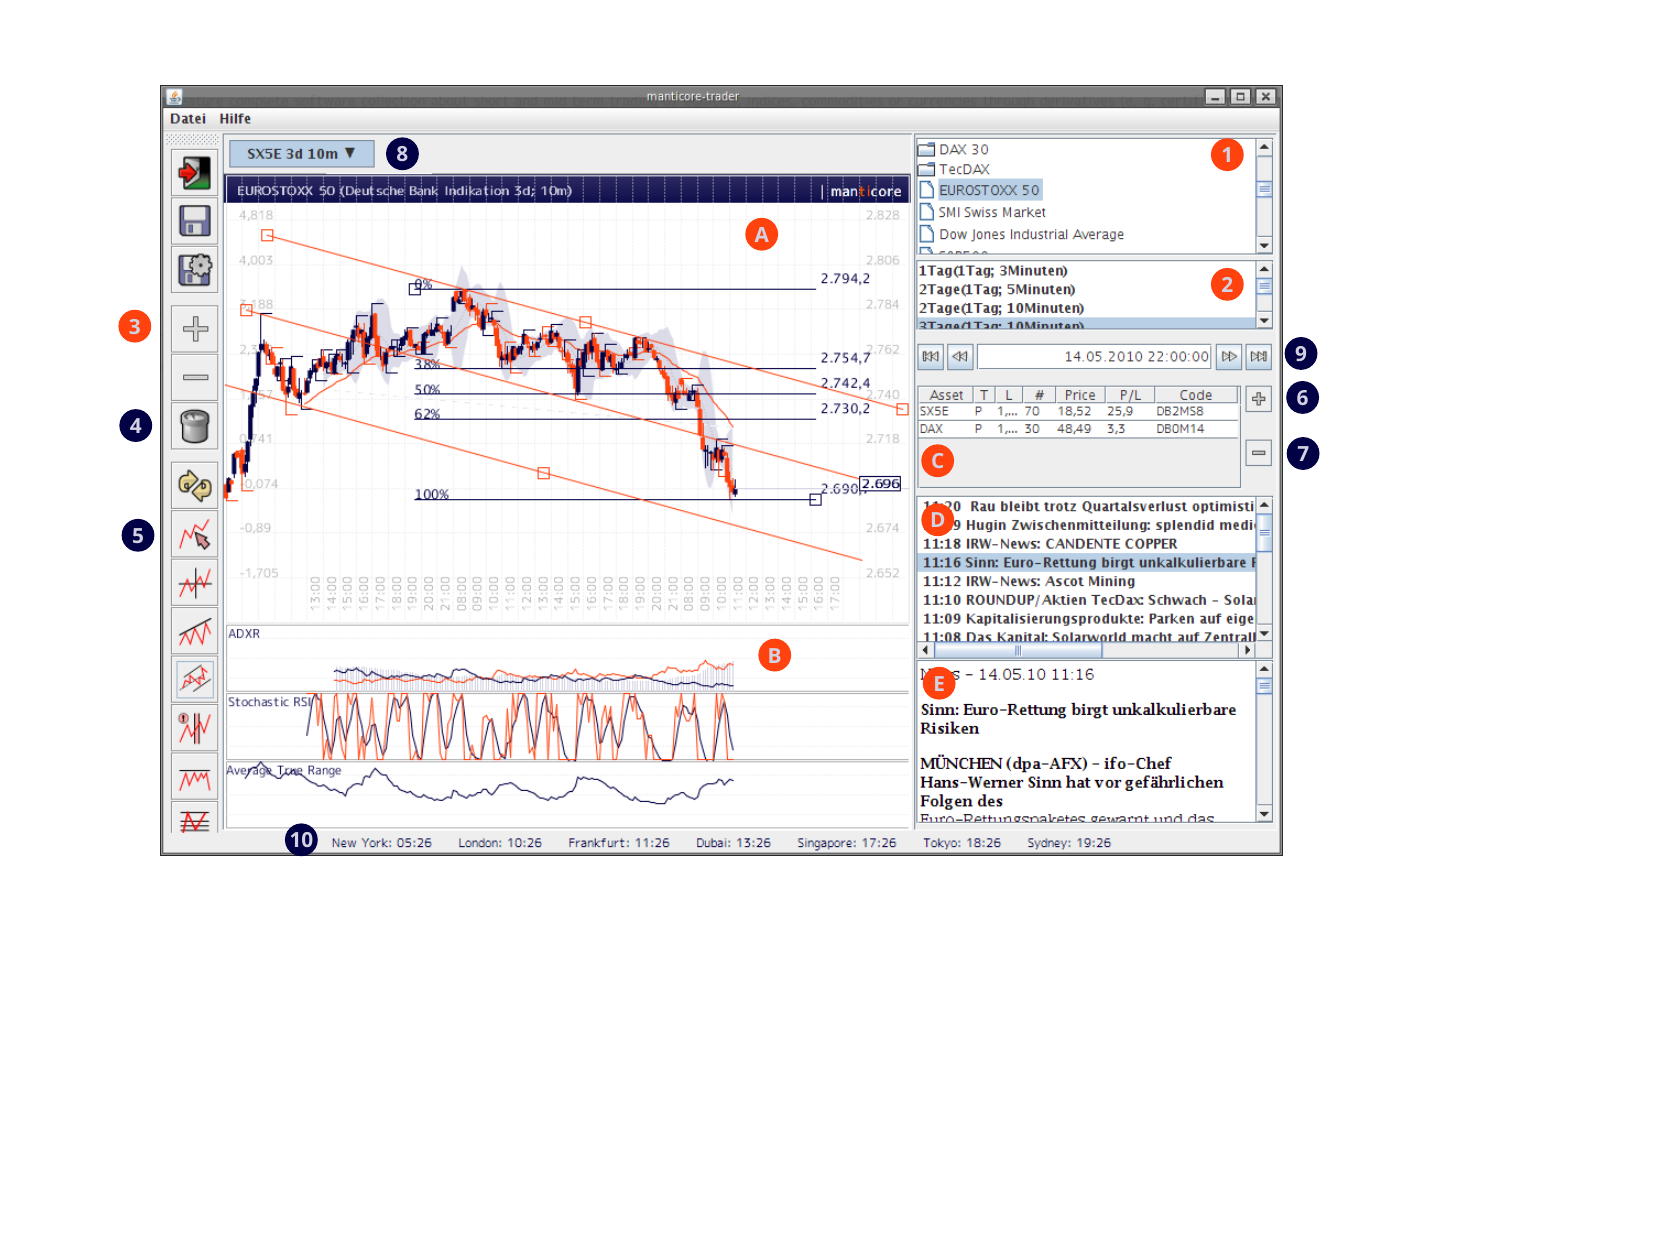

8
1
A
2
3
9
6
4
7
C
D
5
B
E
10